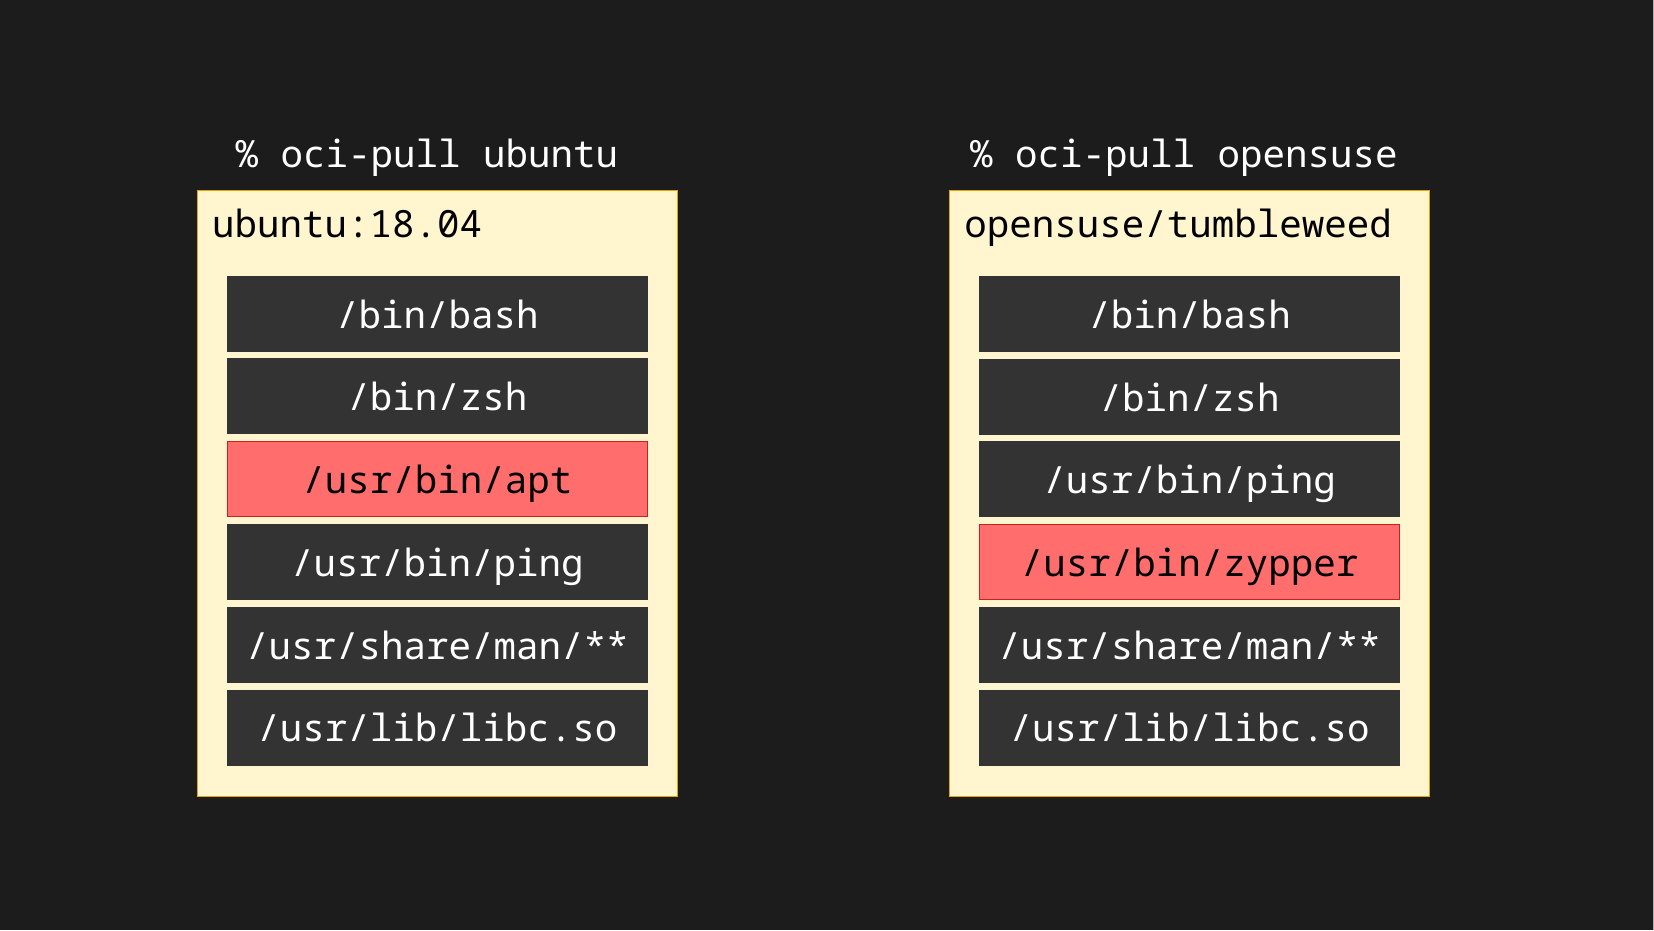

% oci-pull ubuntu
% oci-pull opensuse
ubuntu:18.04
opensuse/tumbleweed
/bin/bash
/bin/bash
/bin/zsh
/bin/zsh
/usr/bin/apt
/usr/bin/ping
/usr/bin/ping
/usr/bin/zypper
/usr/share/man/**
/usr/share/man/**
/usr/lib/libc.so
/usr/lib/libc.so